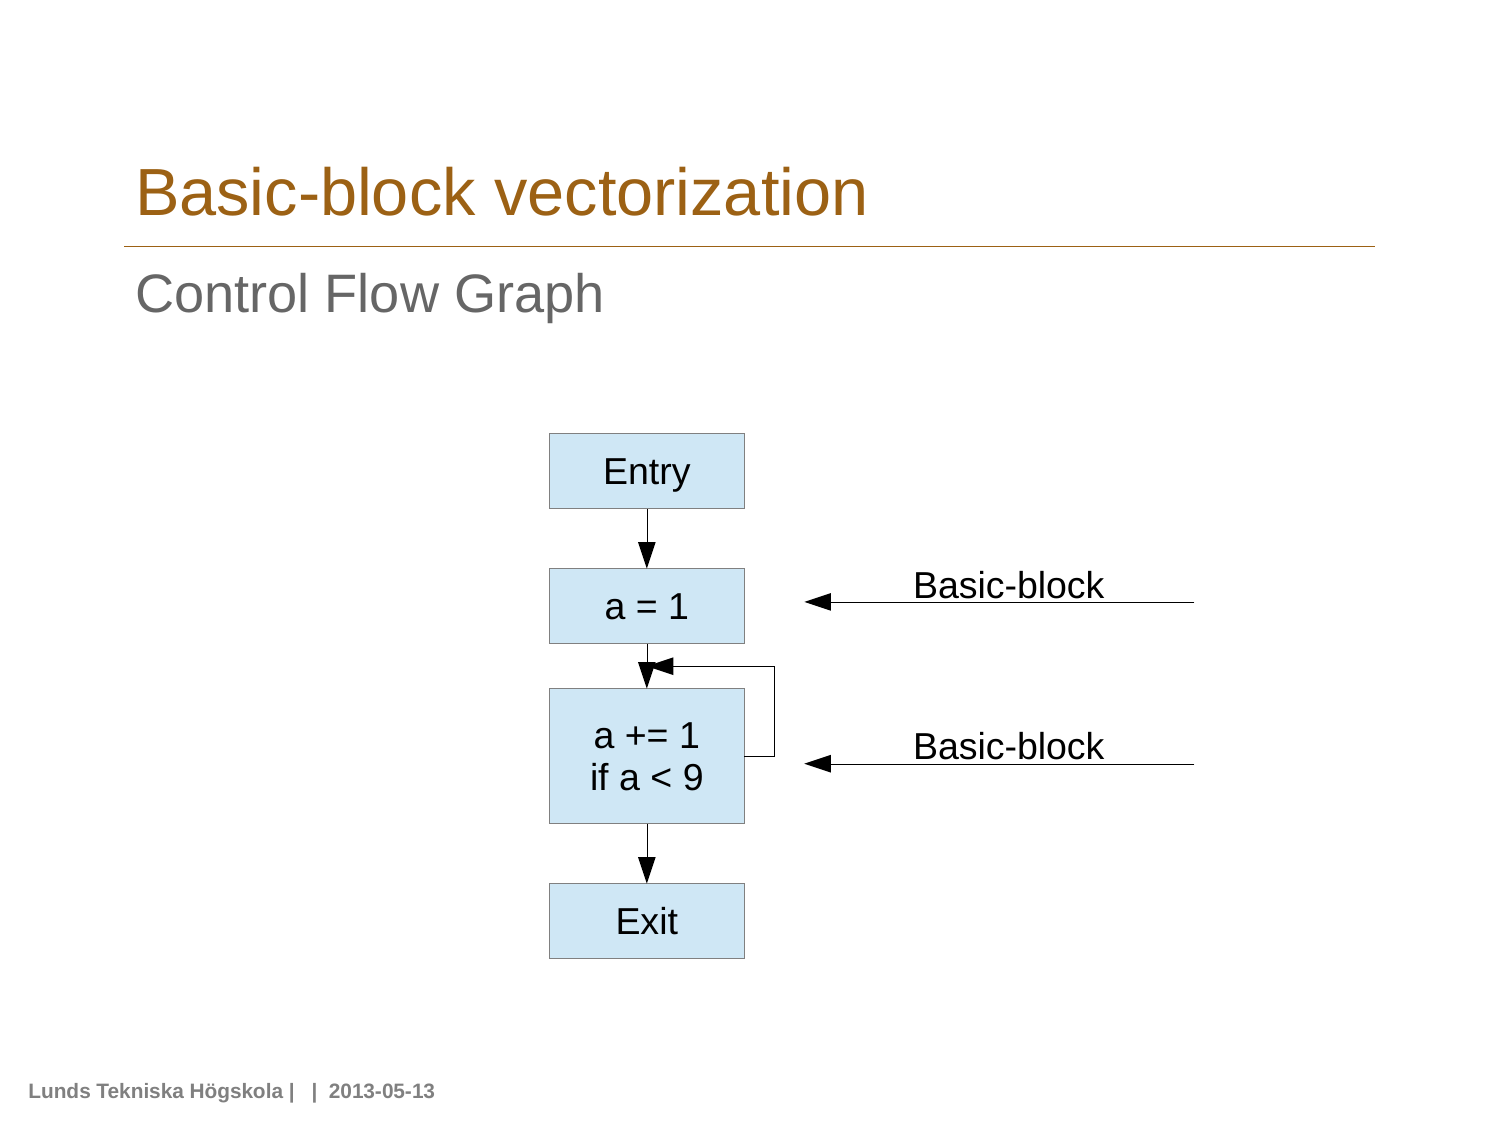

# Basic-block vectorization
Control Flow Graph
Entry
Entry
Basic-block
a = 1
a += 1
if a < 9
Basic-block
Exit